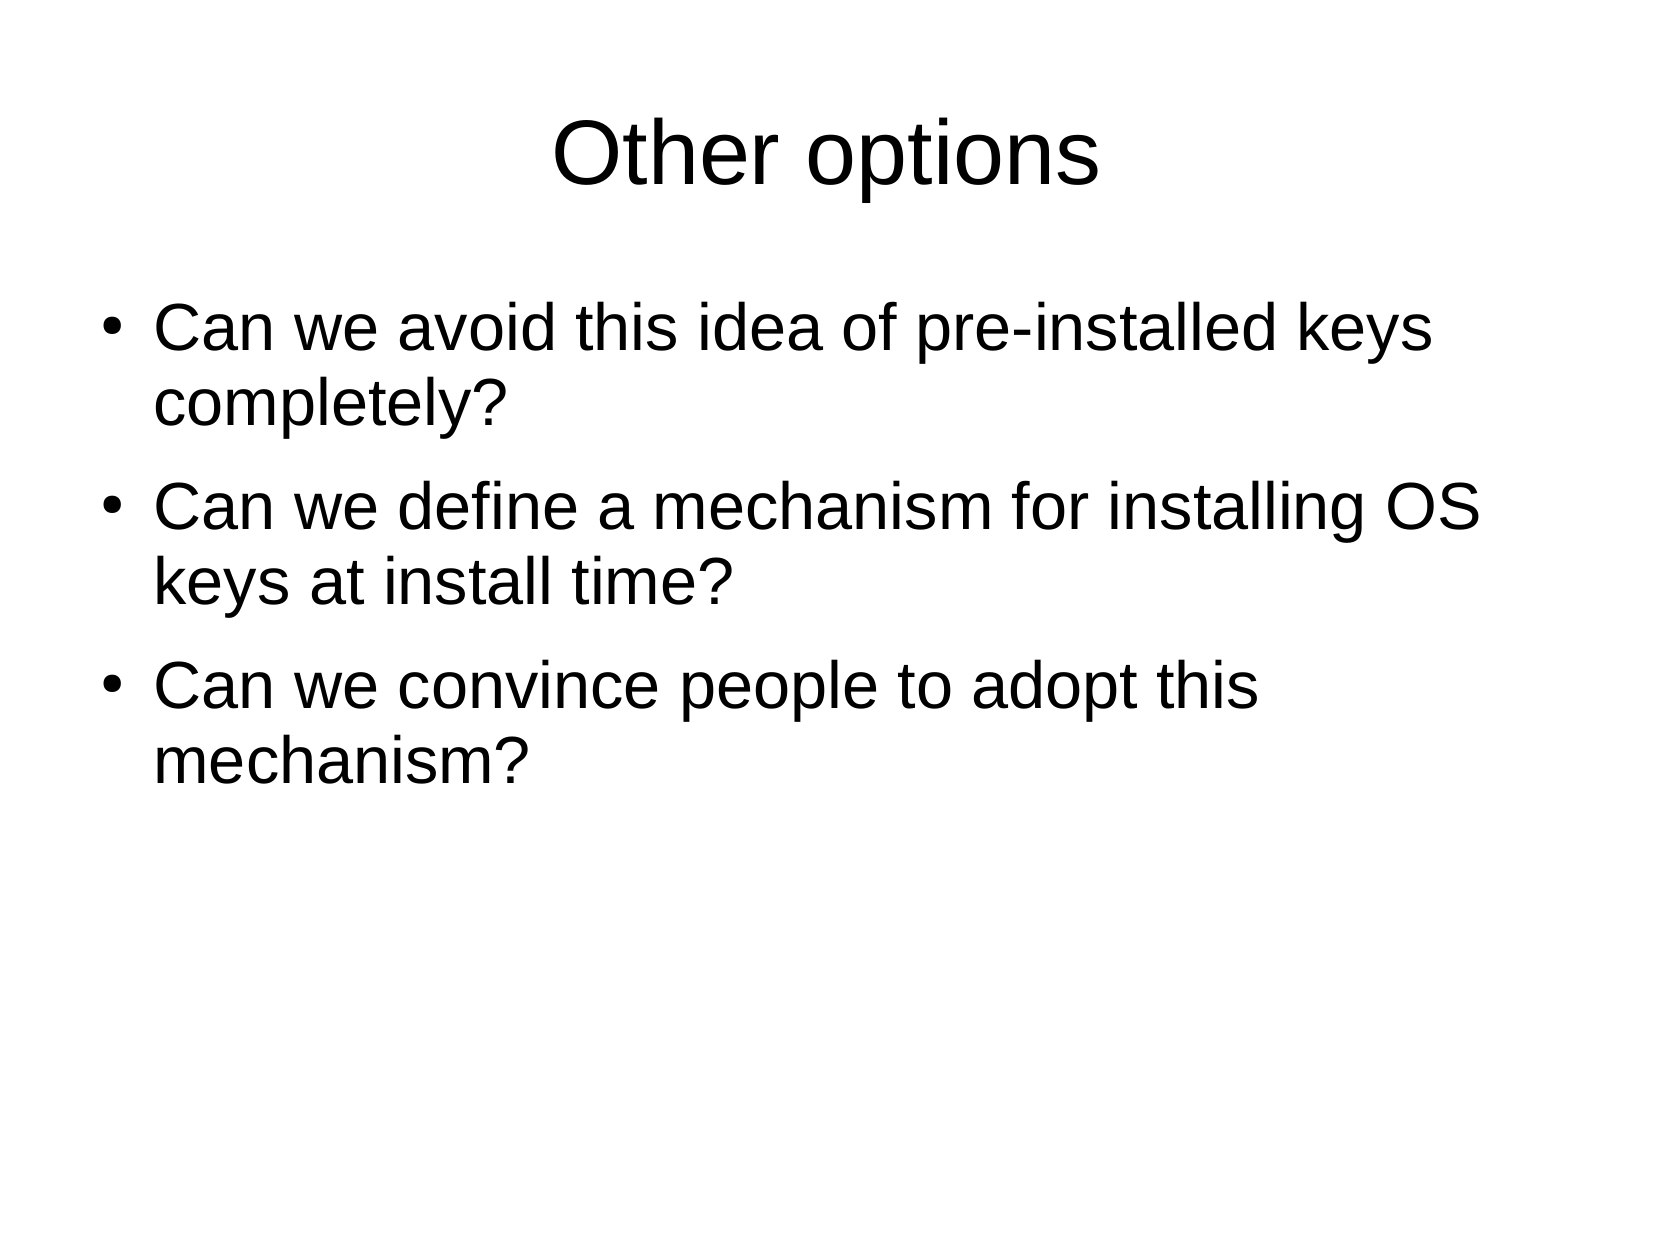

# Other options
Can we avoid this idea of pre-installed keys completely?
Can we define a mechanism for installing OS keys at install time?
Can we convince people to adopt this mechanism?